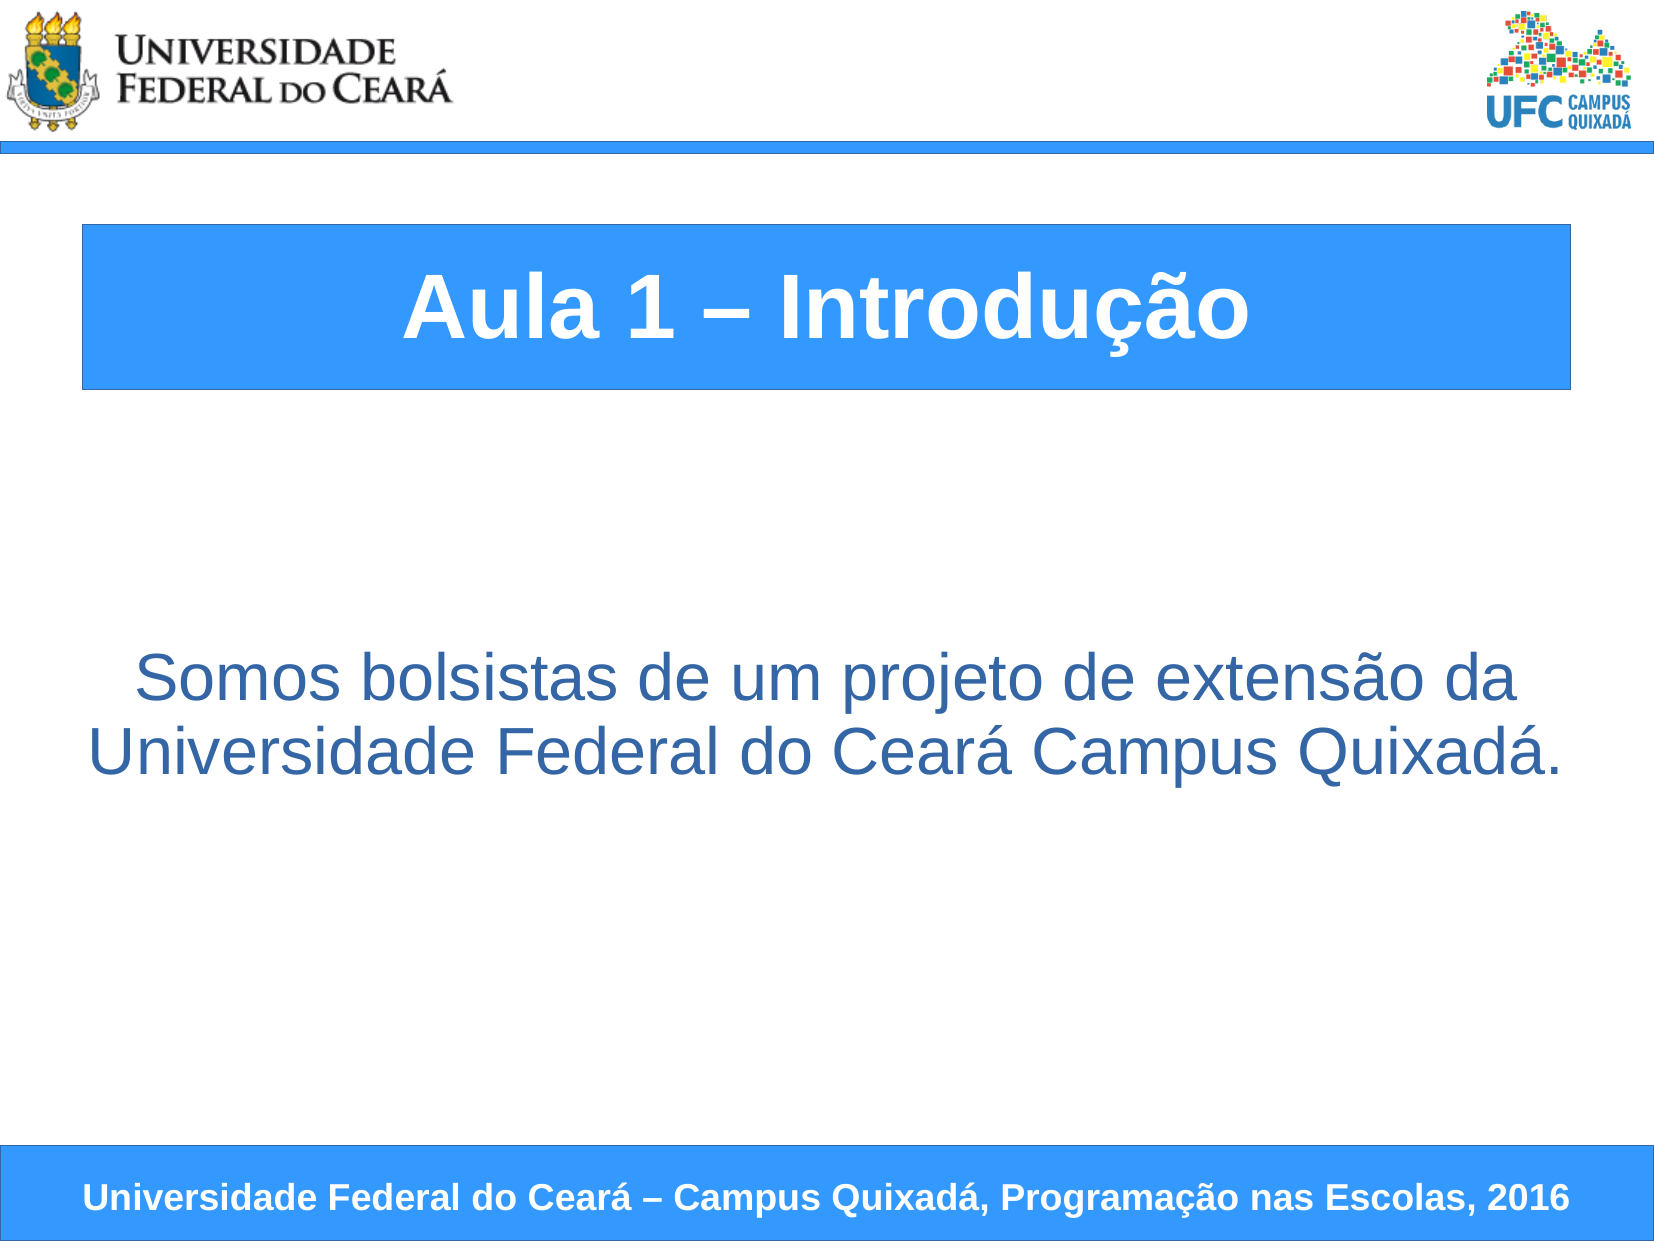

Aula 1 – Introdução
# Somos bolsistas de um projeto de extensão da Universidade Federal do Ceará Campus Quixadá.
Universidade Federal do Ceará – Campus Quixadá, Programação nas Escolas, 2016